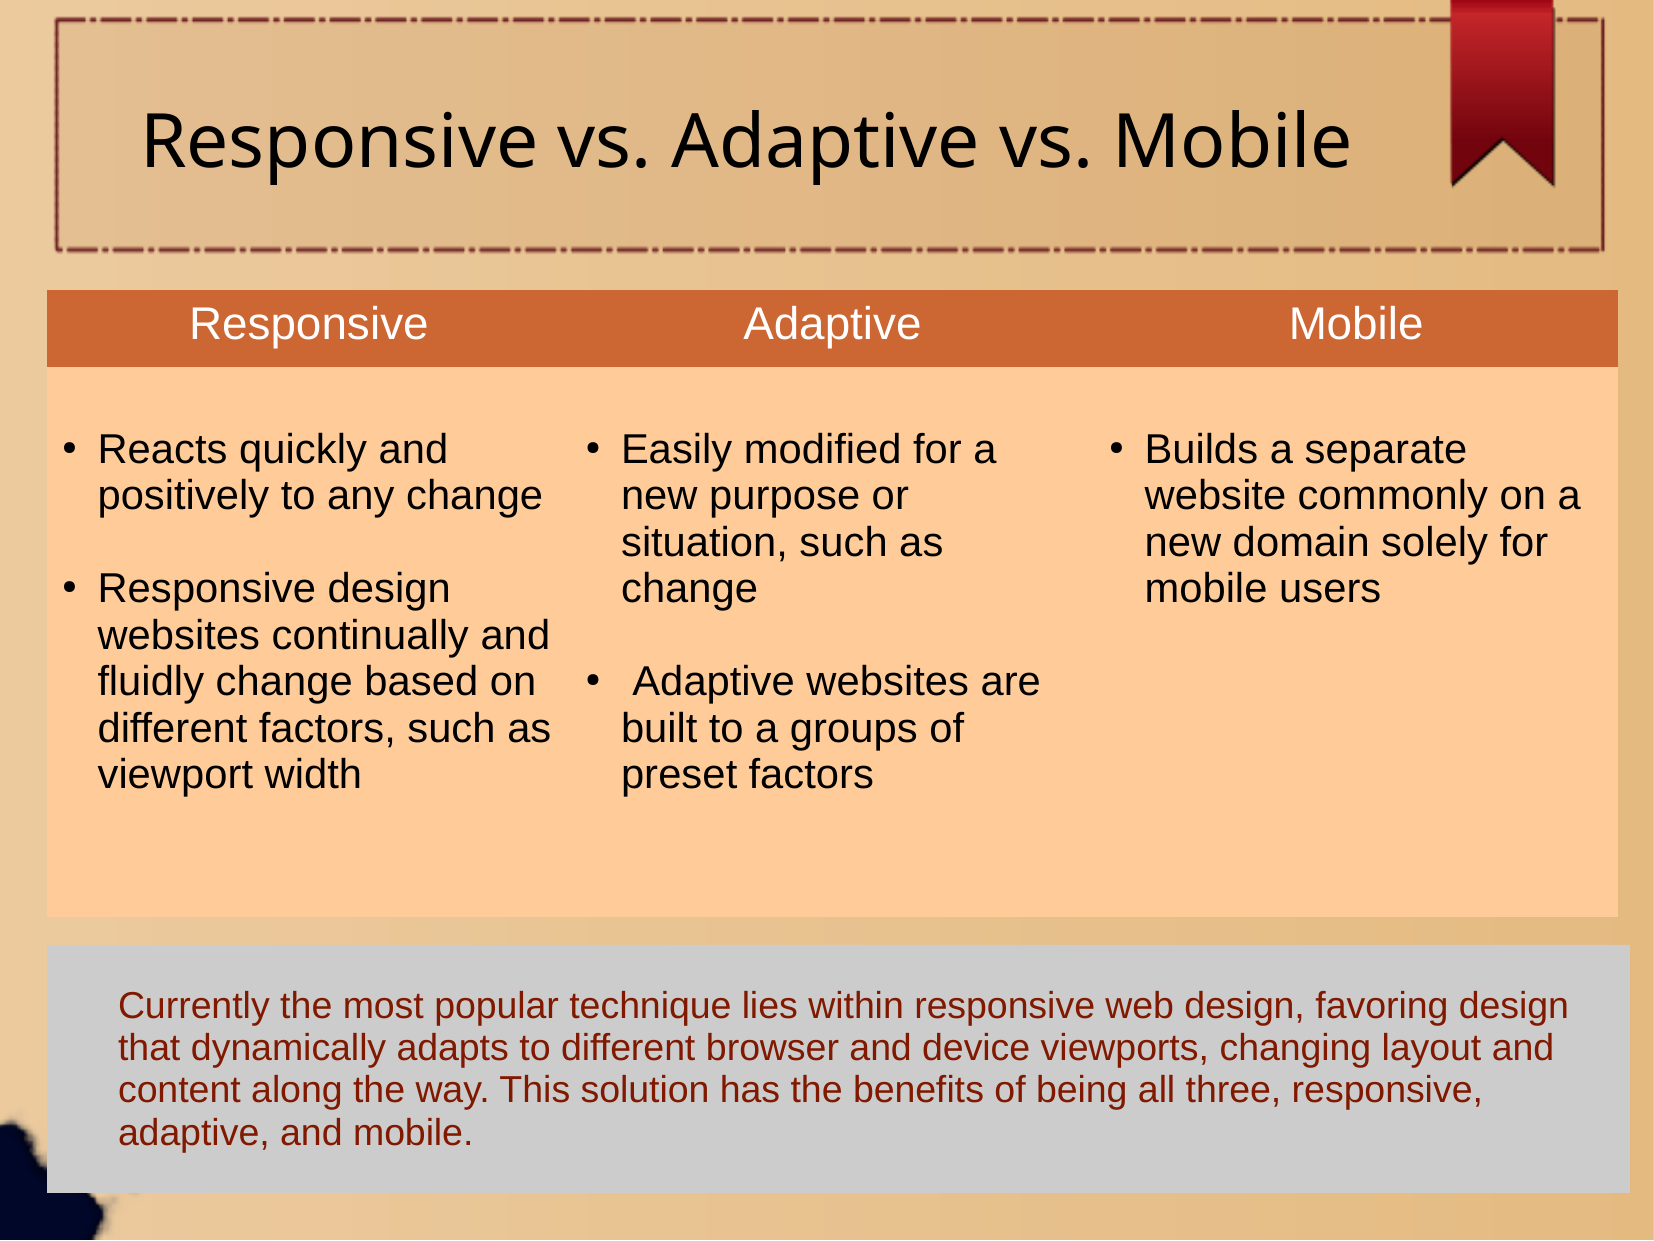

Responsive vs. Adaptive vs. Mobile
| Responsive | Adaptive | Mobile |
| --- | --- | --- |
| Reacts quickly and positively to any change Responsive design websites continually and fluidly change based on different factors, such as viewport width | Easily modified for a new purpose or situation, such as change Adaptive websites are built to a groups of preset factors | Builds a separate website commonly on a new domain solely for mobile users |
# Currently the most popular technique lies within responsive web design, favoring design that dynamically adapts to different browser and device viewports, changing layout and content along the way. This solution has the benefits of being all three, responsive, adaptive, and mobile.